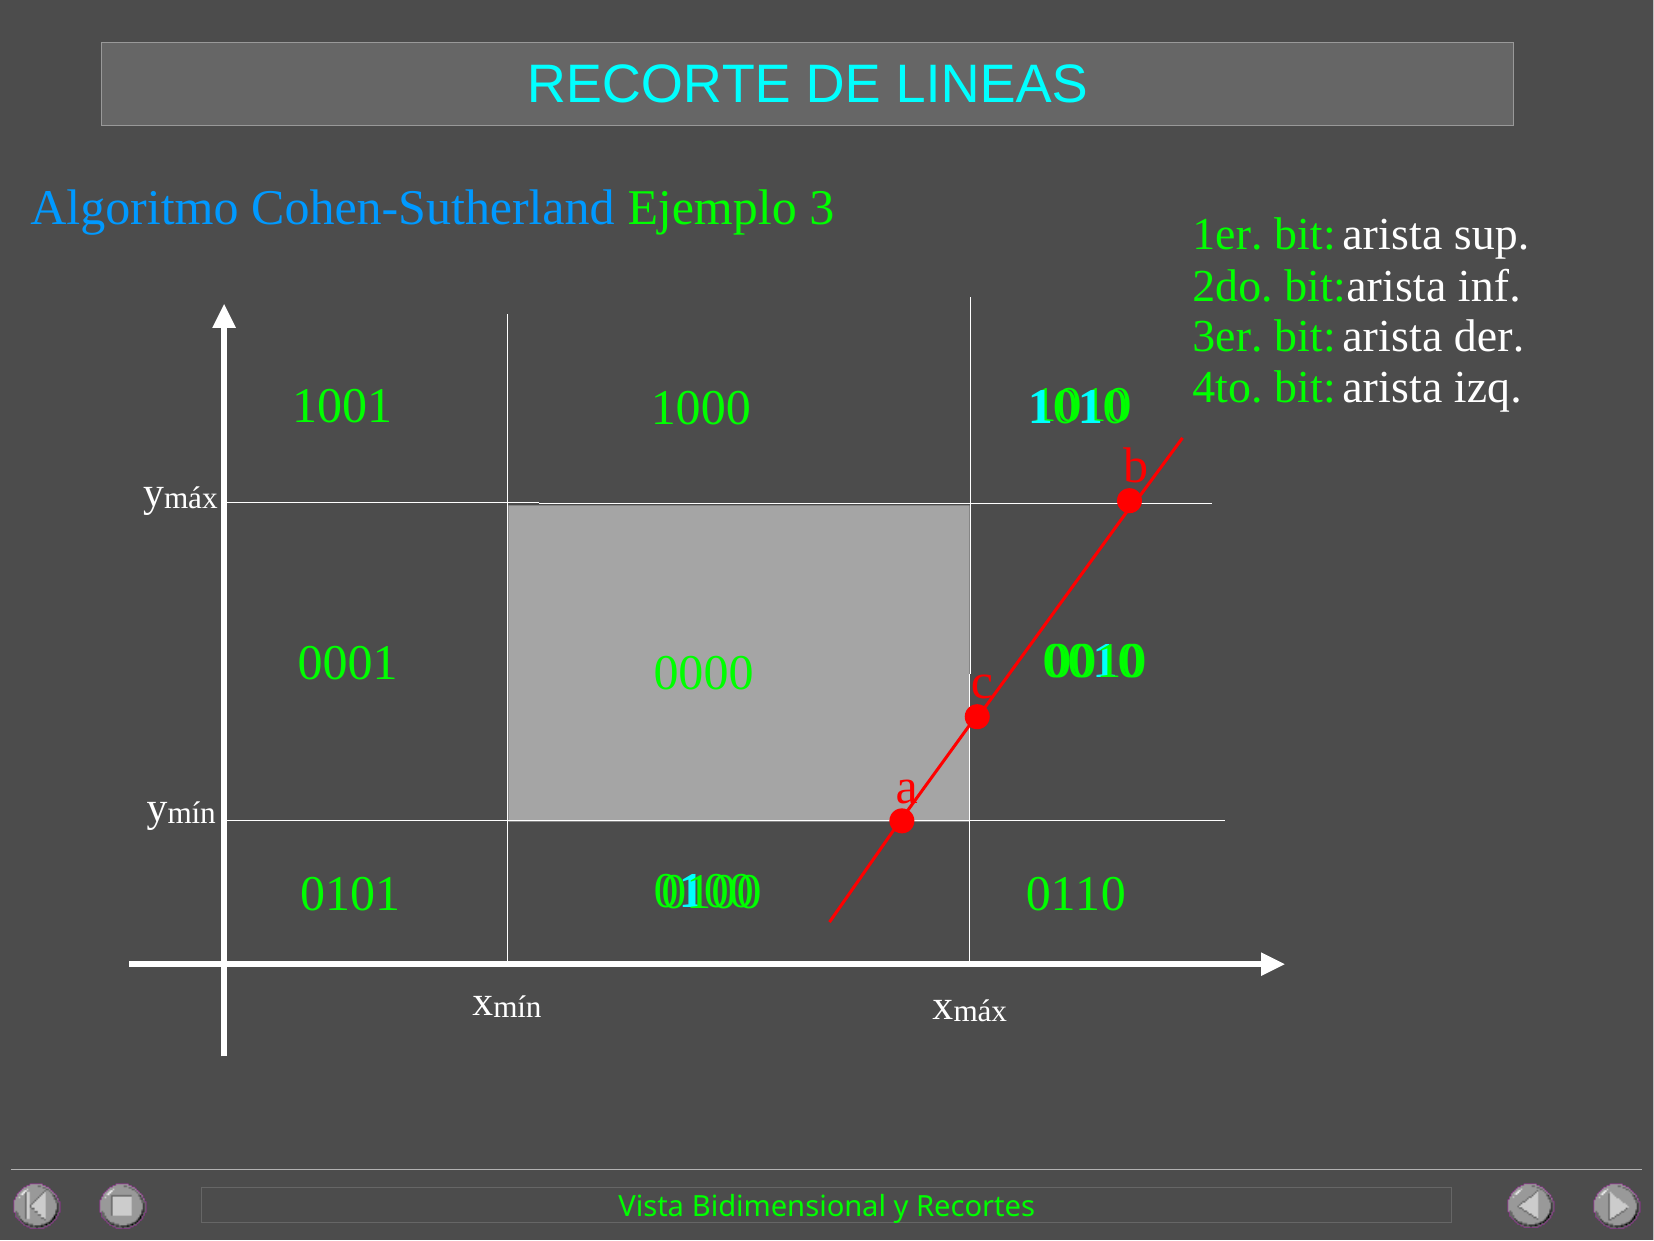

# RECORTE DE LINEAS
Algoritmo Cohen-Sutherland Ejemplo 3
1er. bit:	arista sup.
2do. bit:arista inf.
3er. bit:	arista der.
4to. bit:	arista izq.
1001
1000
ymáx
0001
0000
ymín
0110
0101
xmín
xmáx
1010
1010
b
0010
0010
c
a
0100
0100